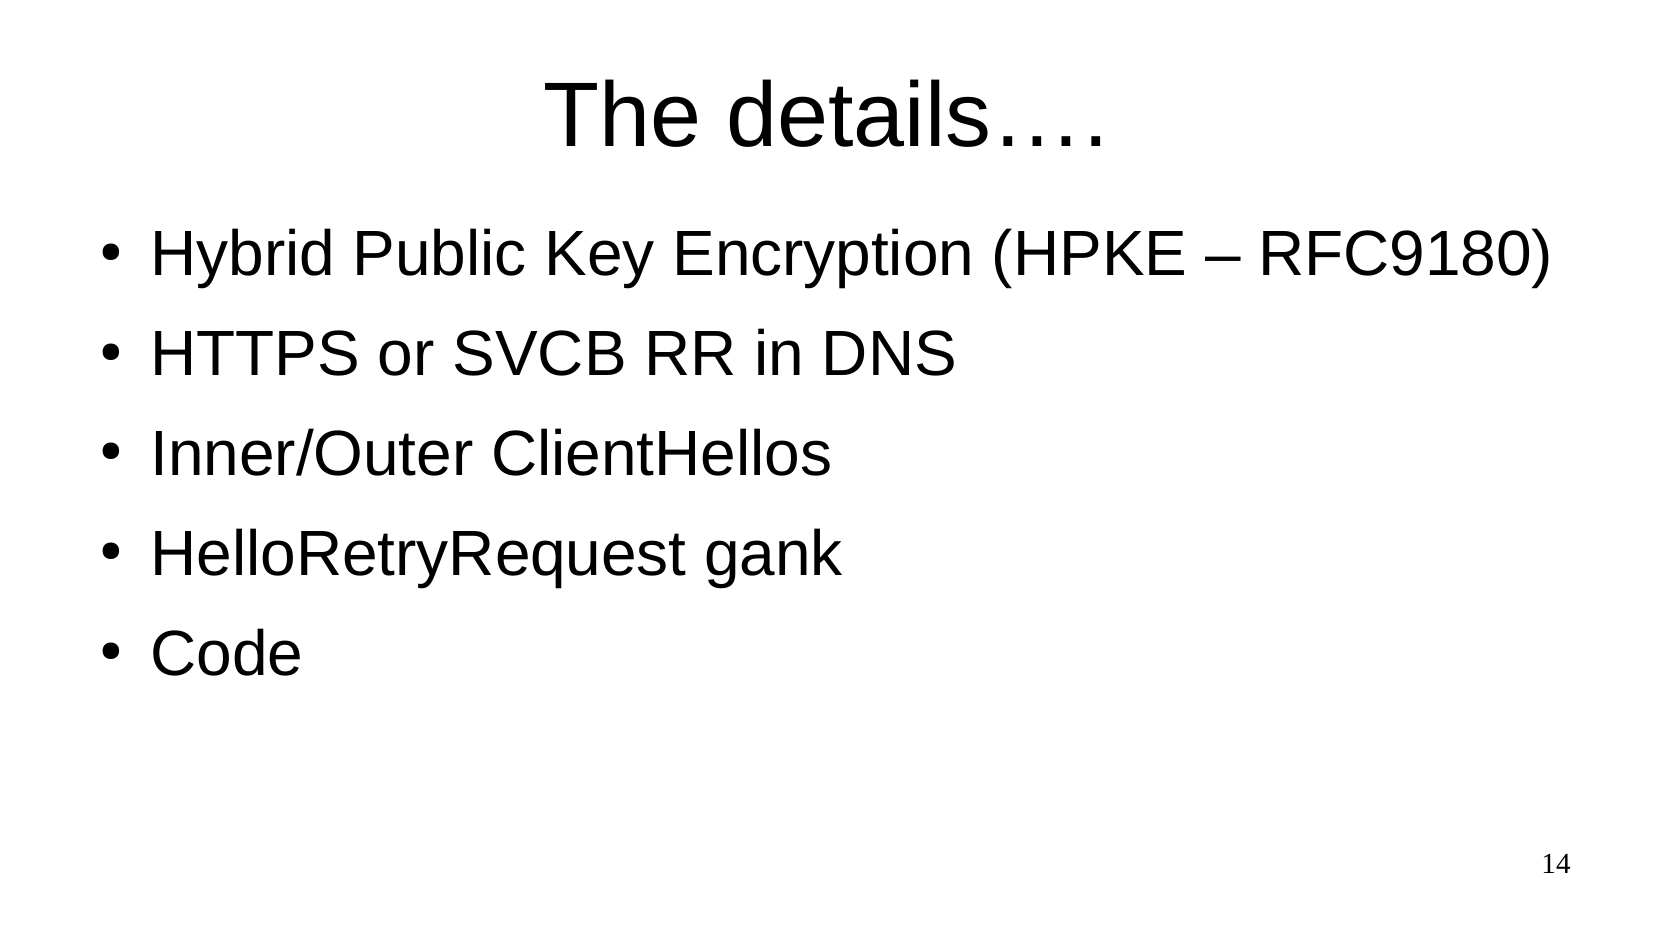

# The details….
Hybrid Public Key Encryption (HPKE – RFC9180)
HTTPS or SVCB RR in DNS
Inner/Outer ClientHellos
HelloRetryRequest gank
Code
14